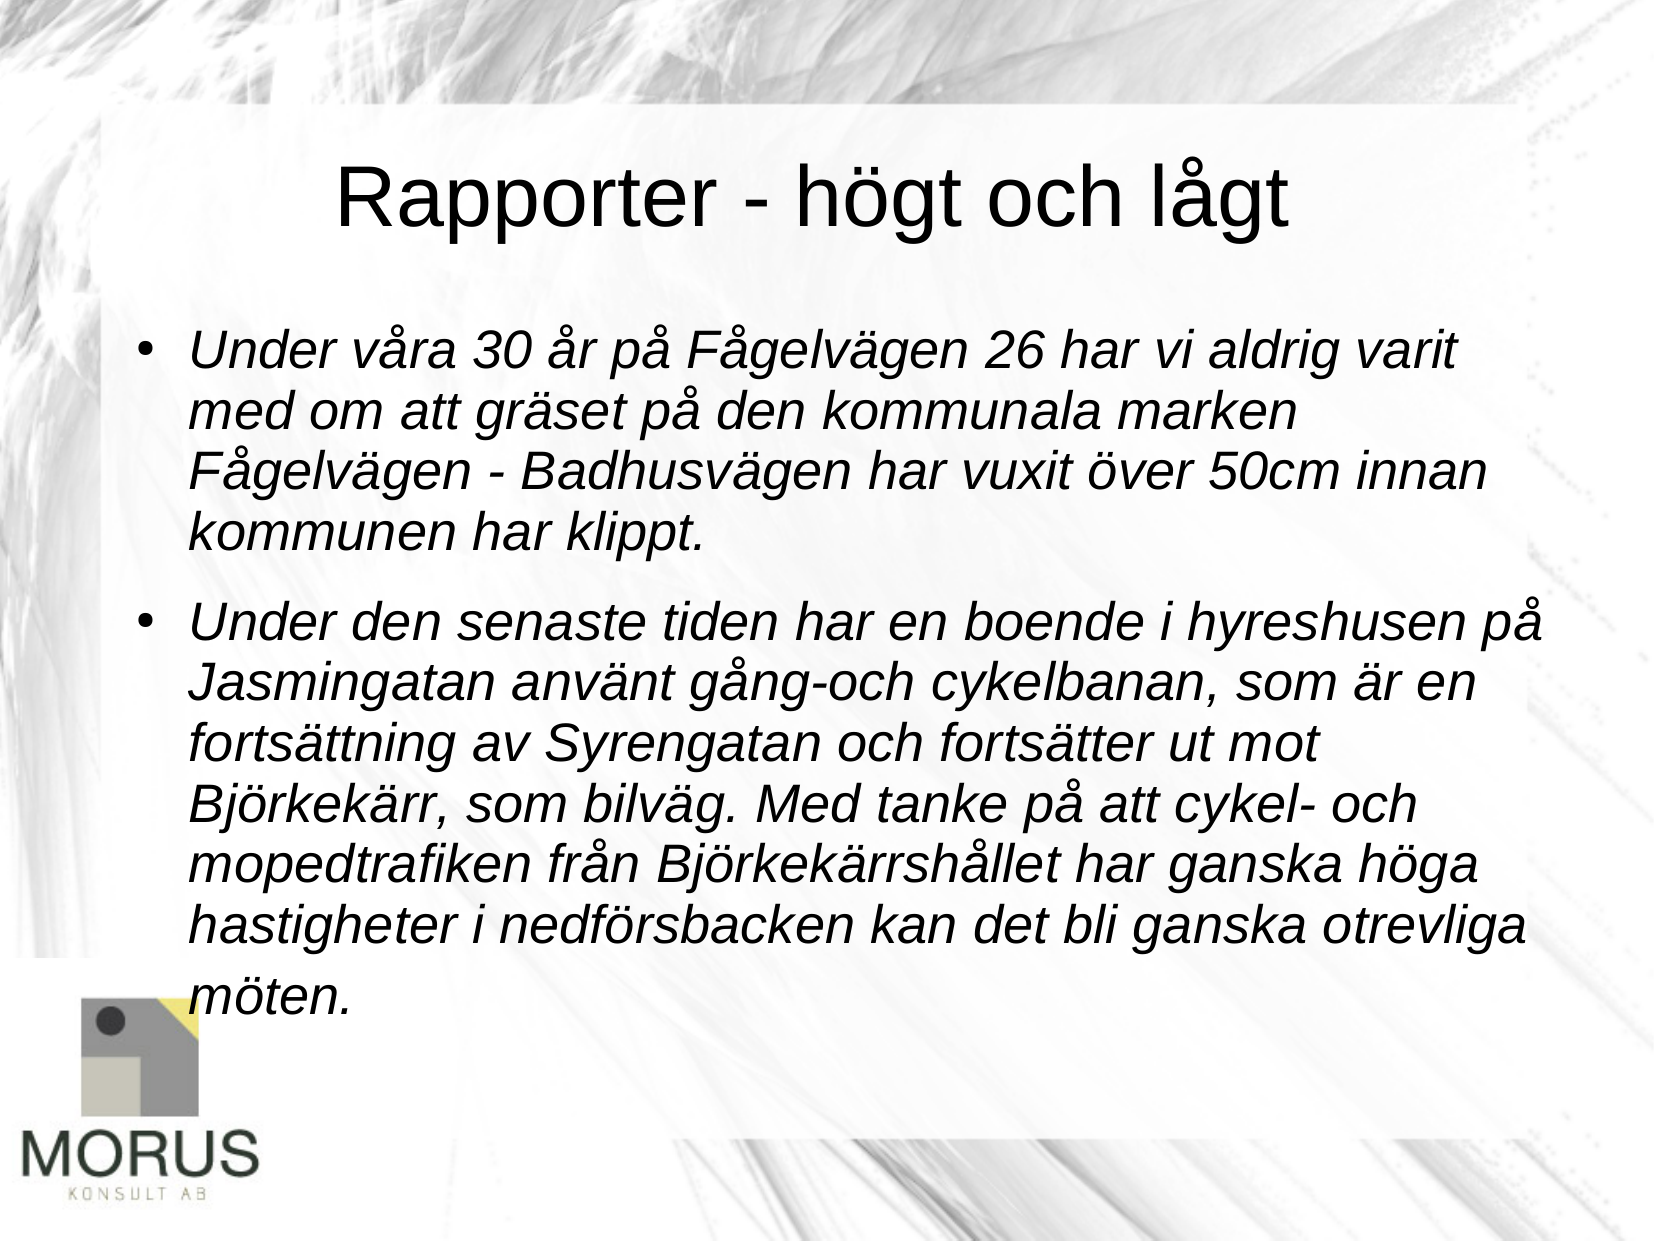

# Rapporter - högt och lågt
Under våra 30 år på Fågelvägen 26 har vi aldrig varit med om att gräset på den kommunala marken Fågelvägen - Badhusvägen har vuxit över 50cm innan kommunen har klippt.
Under den senaste tiden har en boende i hyreshusen på Jasmingatan använt gång-och cykelbanan, som är en fortsättning av Syrengatan och fortsätter ut mot Björkekärr, som bilväg. Med tanke på att cykel- och mopedtrafiken från Björkekärrshållet har ganska höga hastigheter i nedförsbacken kan det bli ganska otrevliga möten.